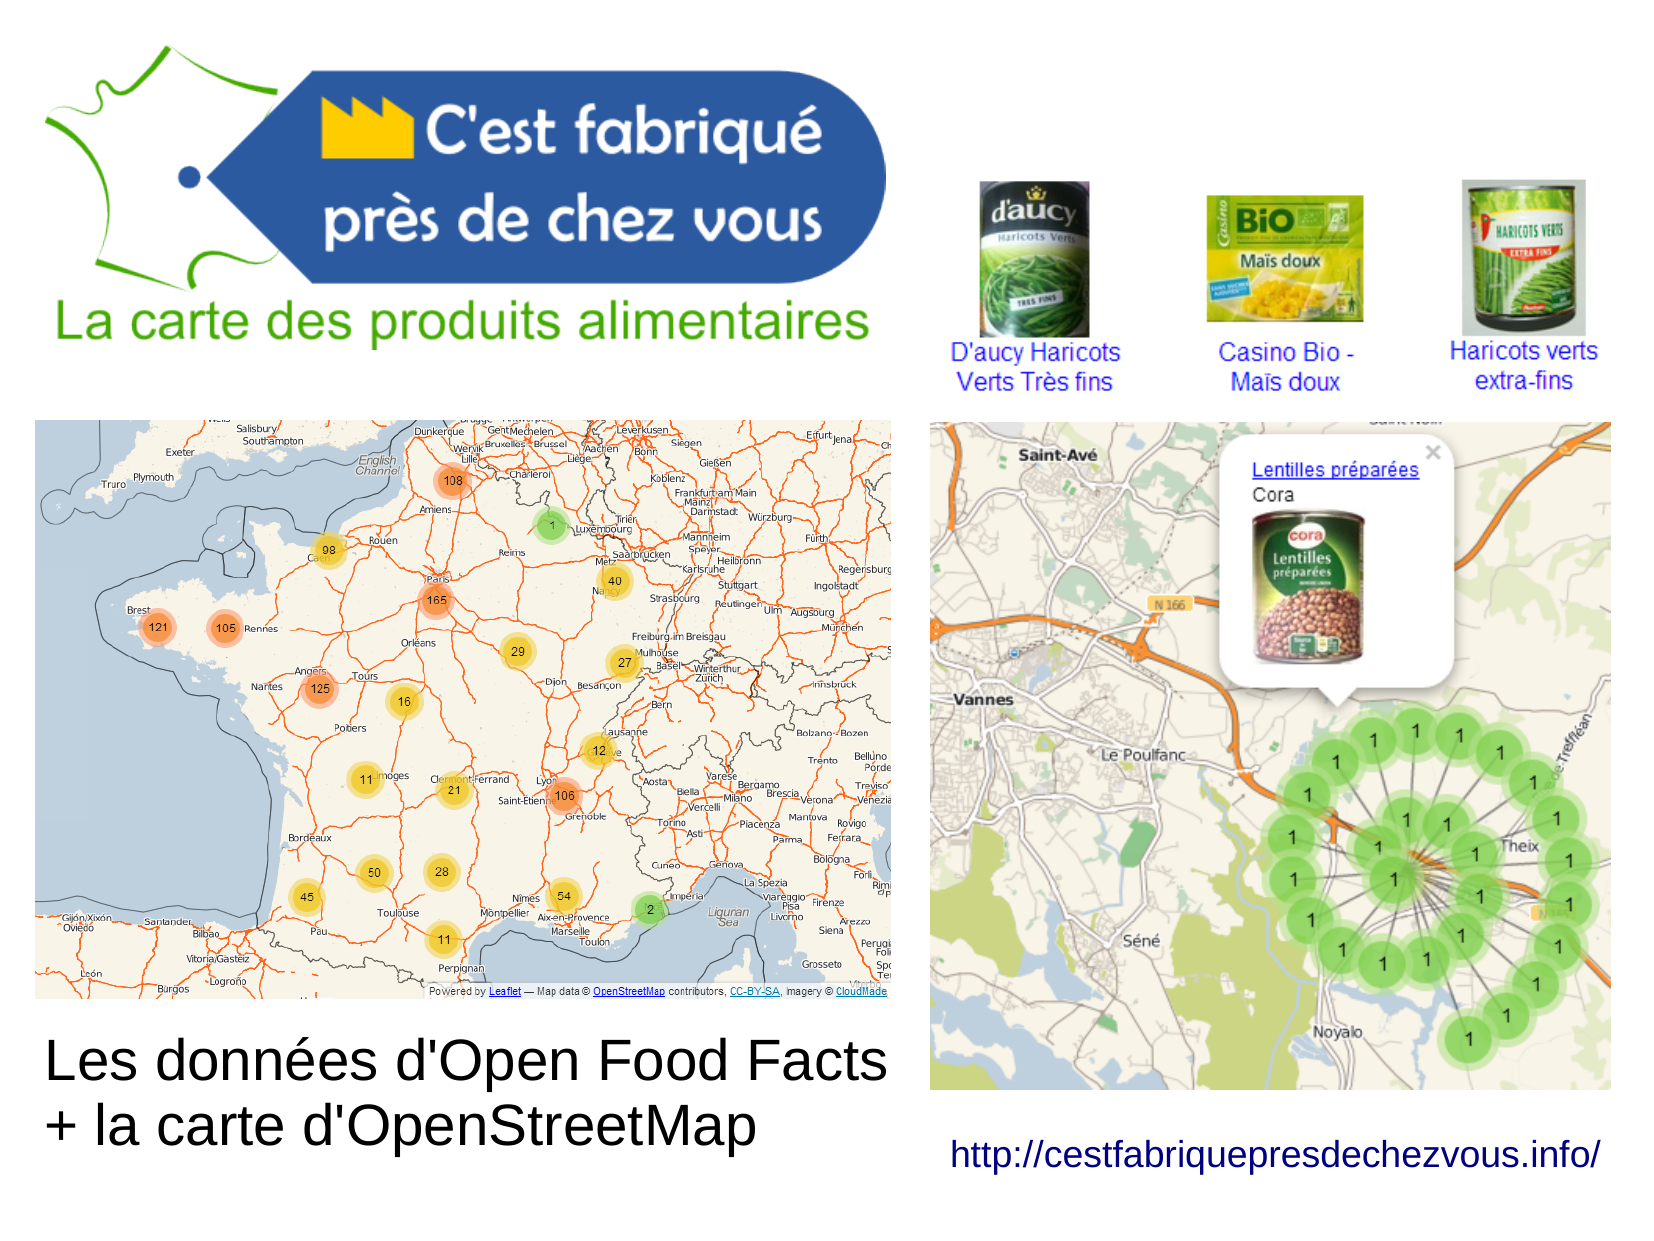

#
Les données d'Open Food Facts
+ la carte d'OpenStreetMap
http://cestfabriquepresdechezvous.info/